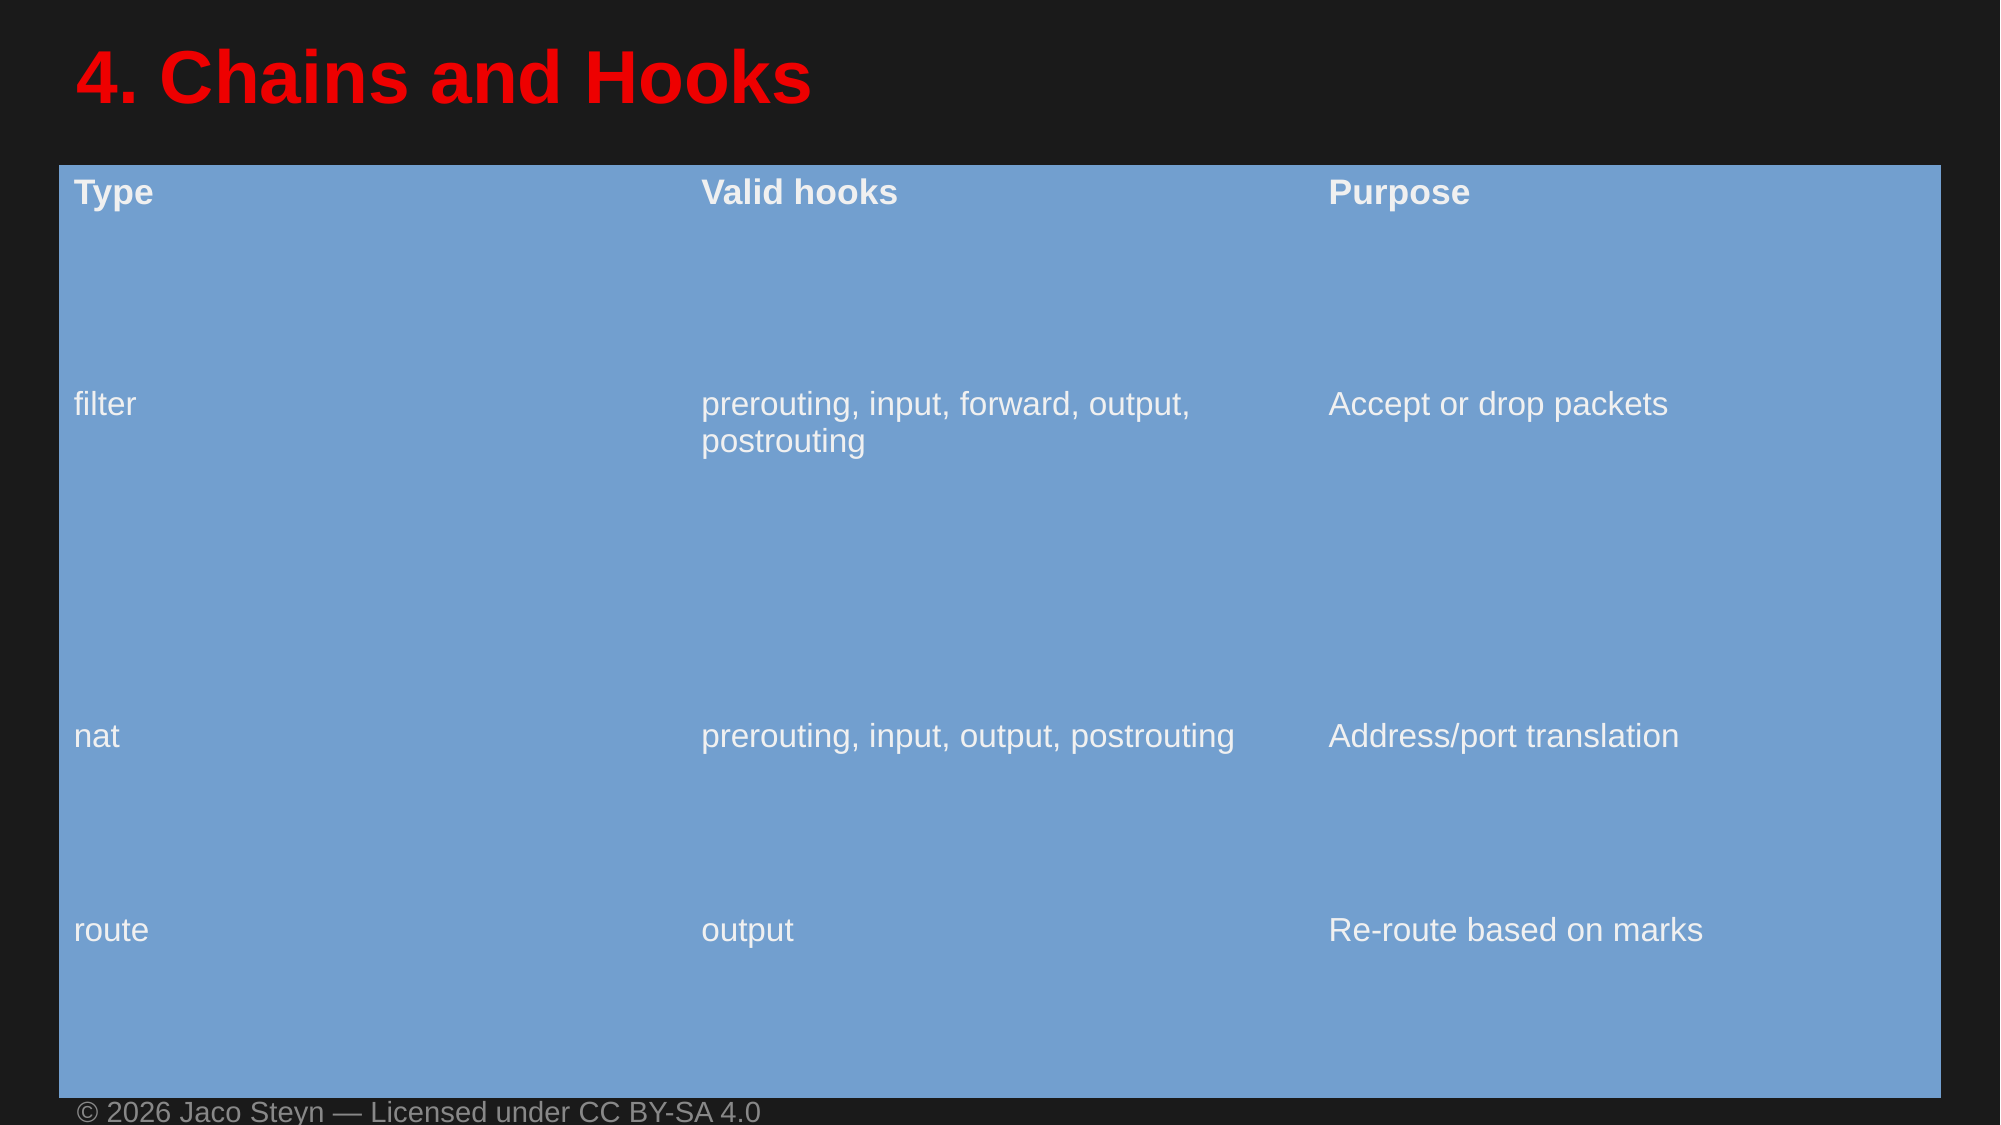

4. Chains and Hooks
| Type | Valid hooks | Purpose |
| --- | --- | --- |
| filter | prerouting, input, forward, output, postrouting | Accept or drop packets |
| nat | prerouting, input, output, postrouting | Address/port translation |
| route | output | Re-route based on marks |
© 2026 Jaco Steyn — Licensed under CC BY-SA 4.0